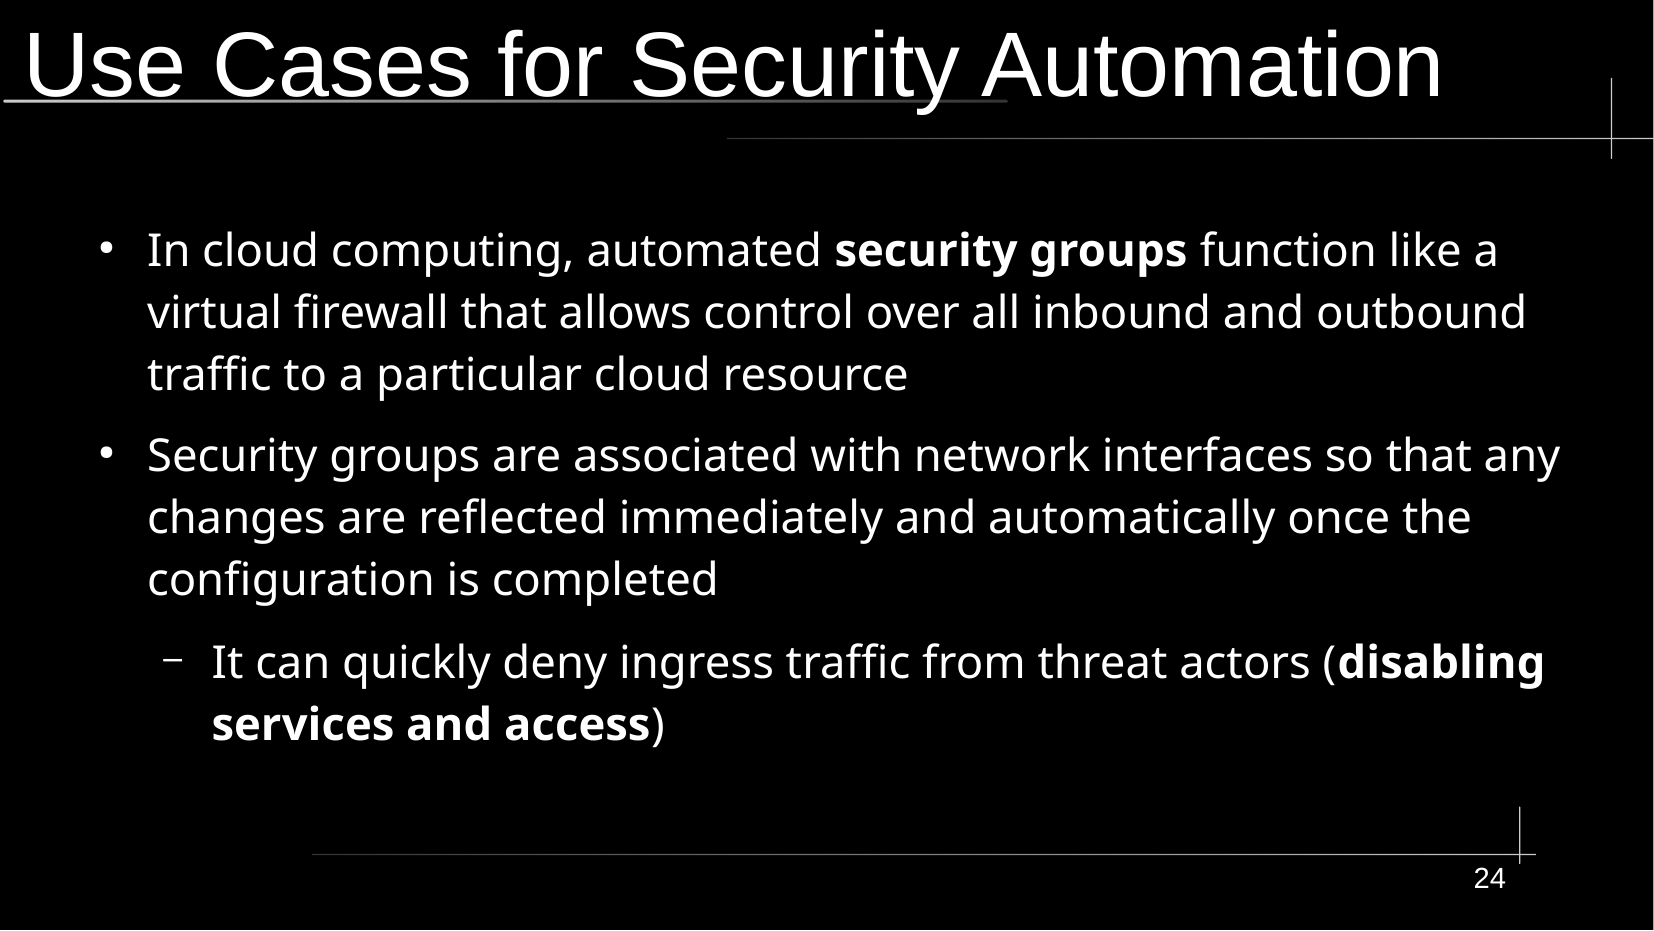

# Use Cases for Security Automation
In cloud computing, automated security groups function like a virtual firewall that allows control over all inbound and outbound traffic to a particular cloud resource
Security groups are associated with network interfaces so that any changes are reflected immediately and automatically once the configuration is completed
It can quickly deny ingress traffic from threat actors (disabling services and access)
24